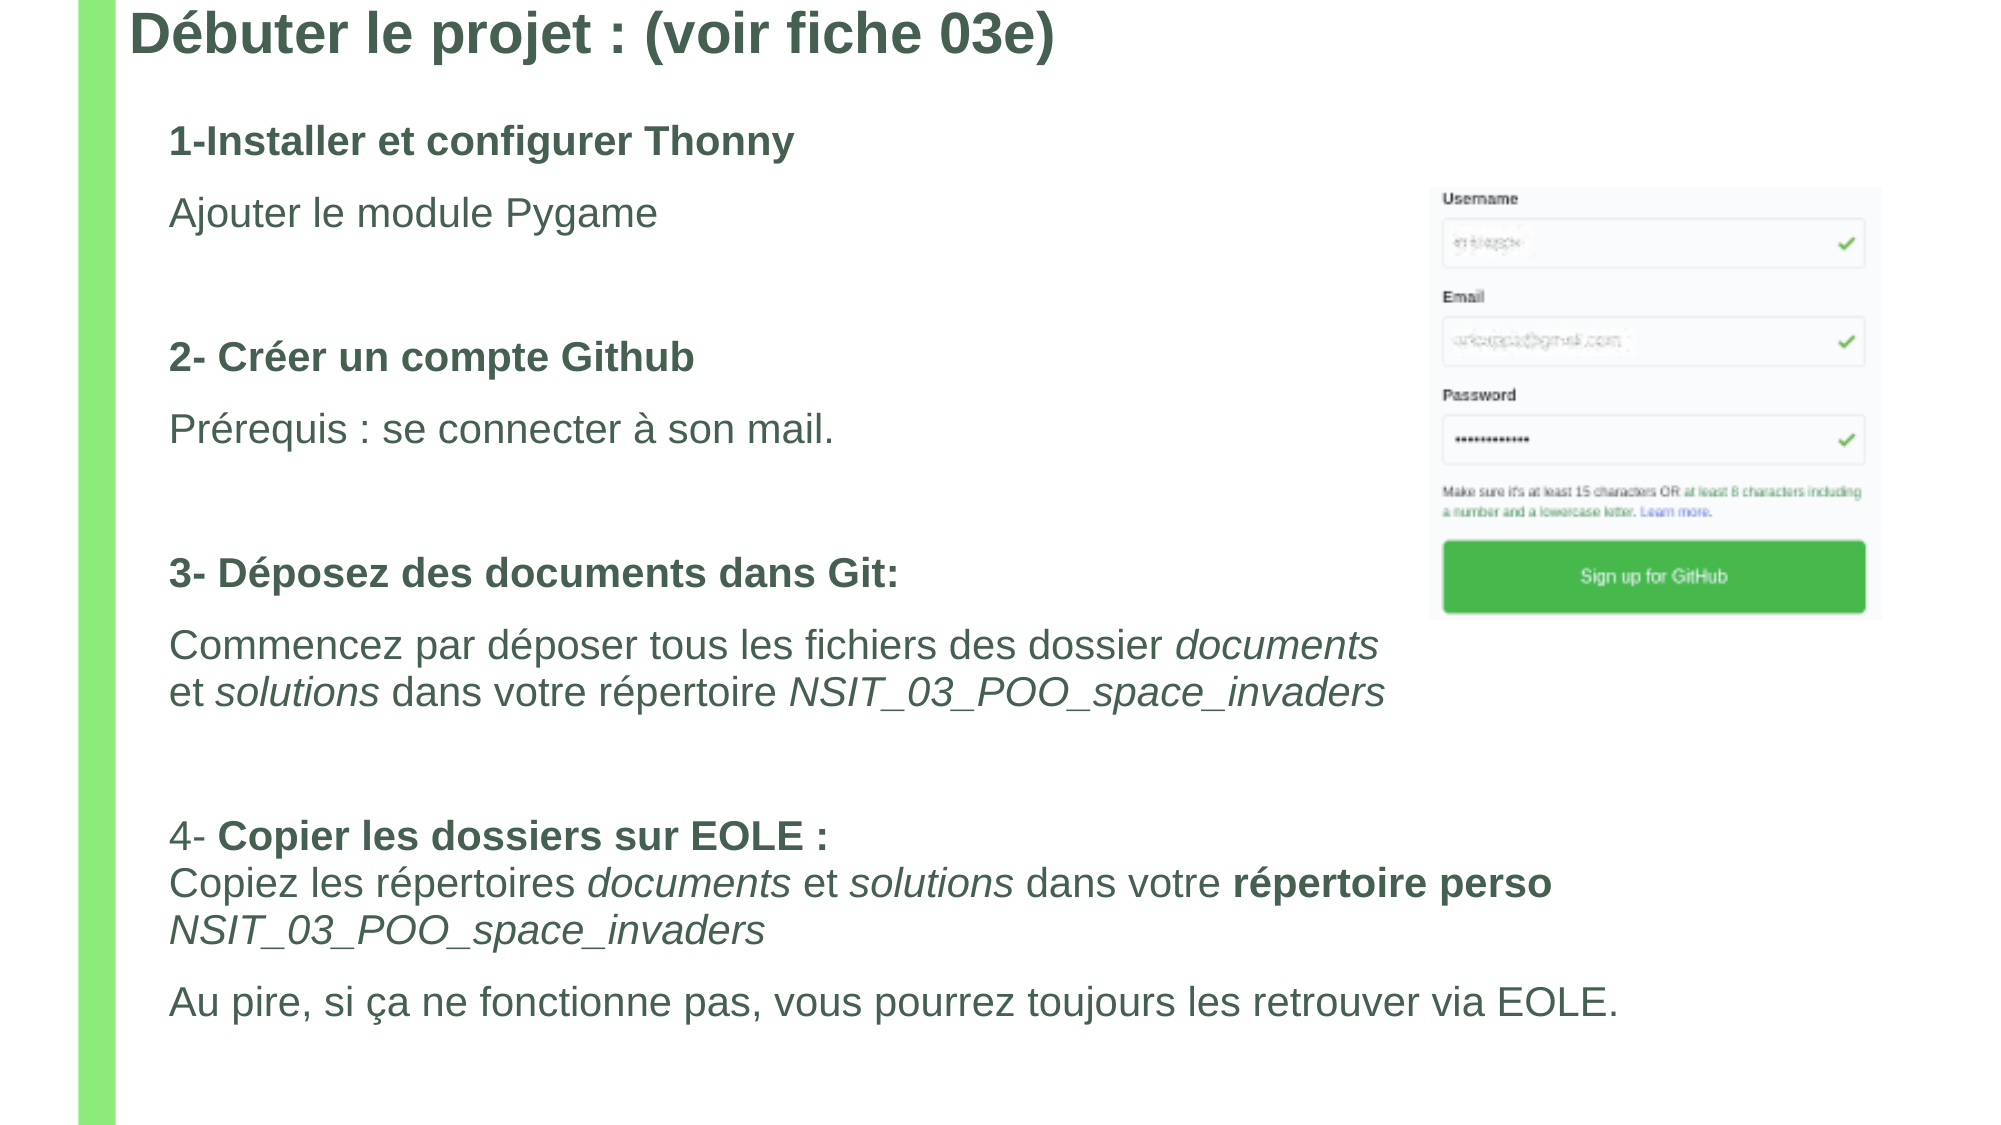

Débuter le projet : (voir fiche 03e)
1-Installer et configurer Thonny
Ajouter le module Pygame
2- Créer un compte Github
Prérequis : se connecter à son mail.
3- Déposez des documents dans Git:
Commencez par déposer tous les fichiers des dossier documents
et solutions dans votre répertoire NSIT_03_POO_space_invaders
4- Copier les dossiers sur EOLE :
Copiez les répertoires documents et solutions dans votre répertoire perso NSIT_03_POO_space_invaders
Au pire, si ça ne fonctionne pas, vous pourrez toujours les retrouver via EOLE.